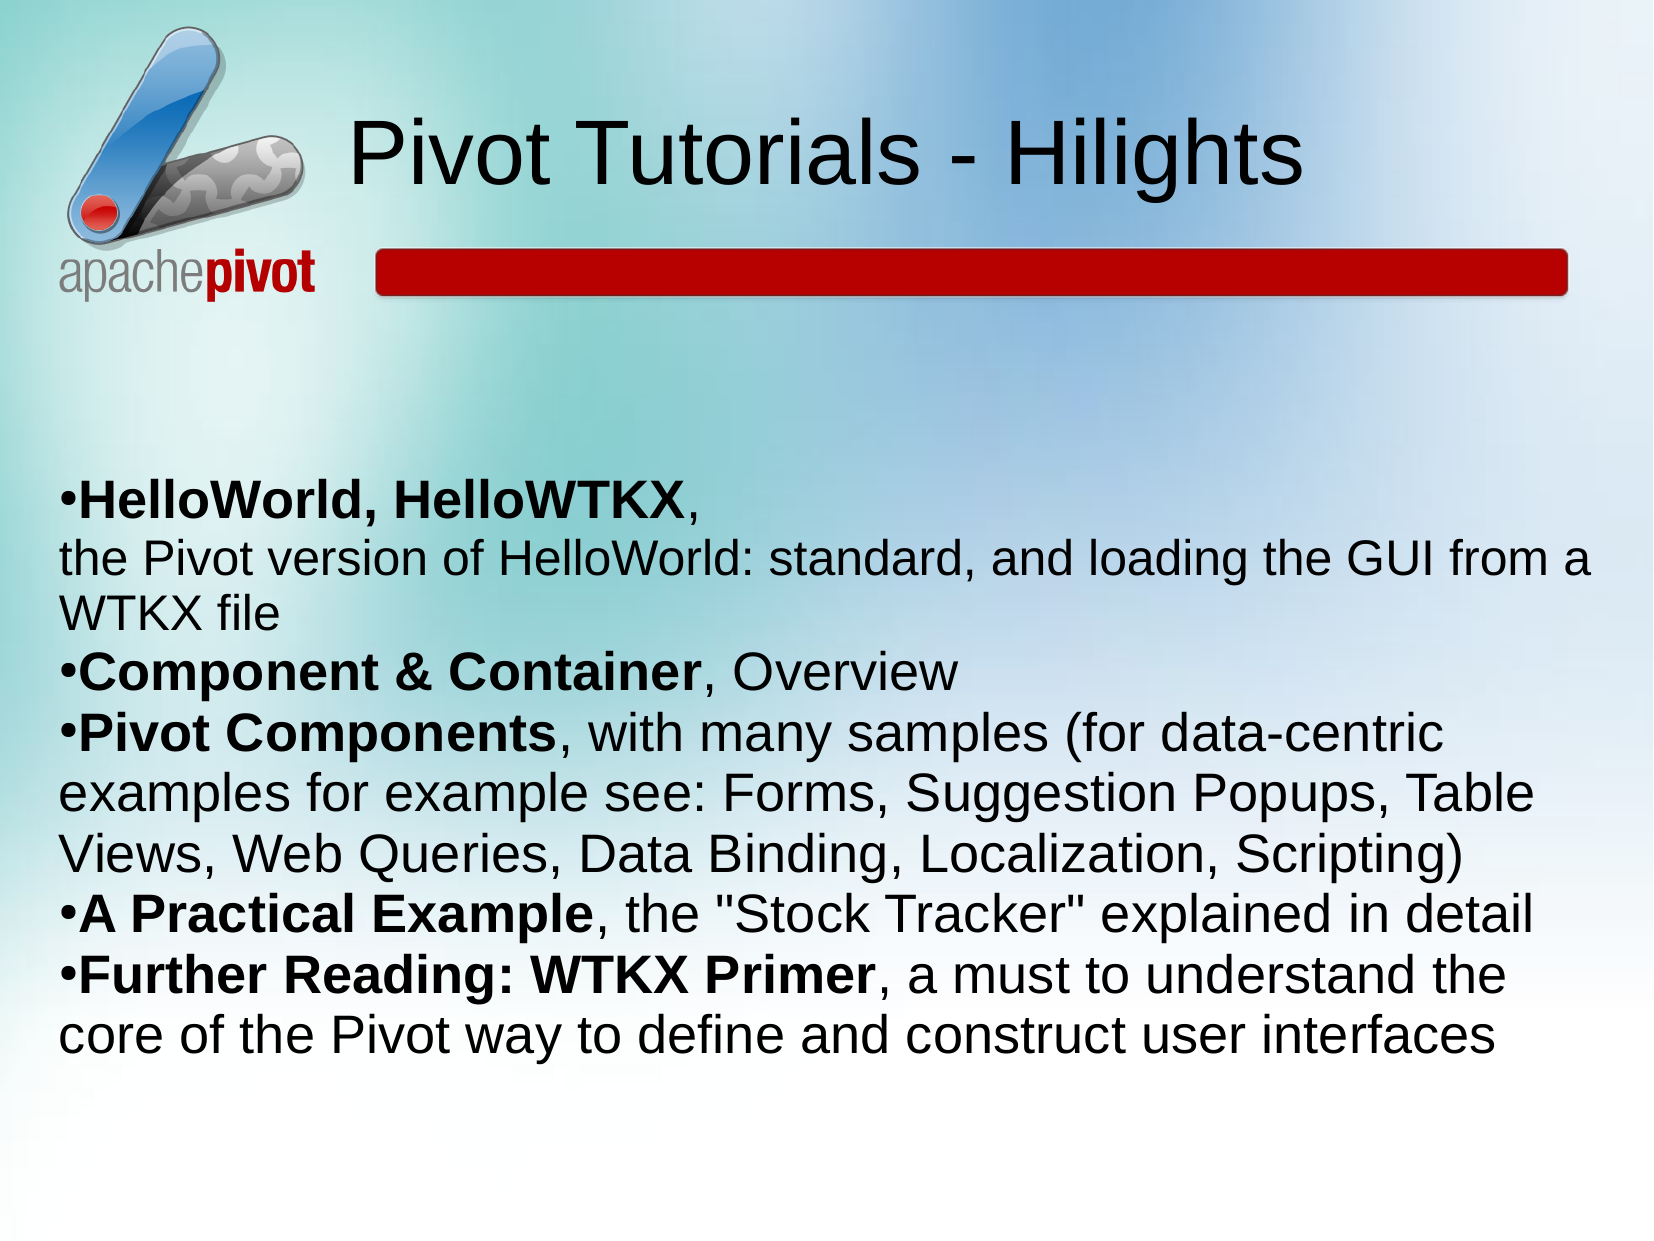

# Pivot Tutorials - Hilights
HelloWorld, HelloWTKX,
the Pivot version of HelloWorld: standard, and loading the GUI from a WTKX file
Component & Container, Overview
Pivot Components, with many samples (for data-centric examples for example see: Forms, Suggestion Popups, Table Views, Web Queries, Data Binding, Localization, Scripting)
A Practical Example, the "Stock Tracker" explained in detail
Further Reading: WTKX Primer, a must to understand the core of the Pivot way to define and construct user interfaces
13